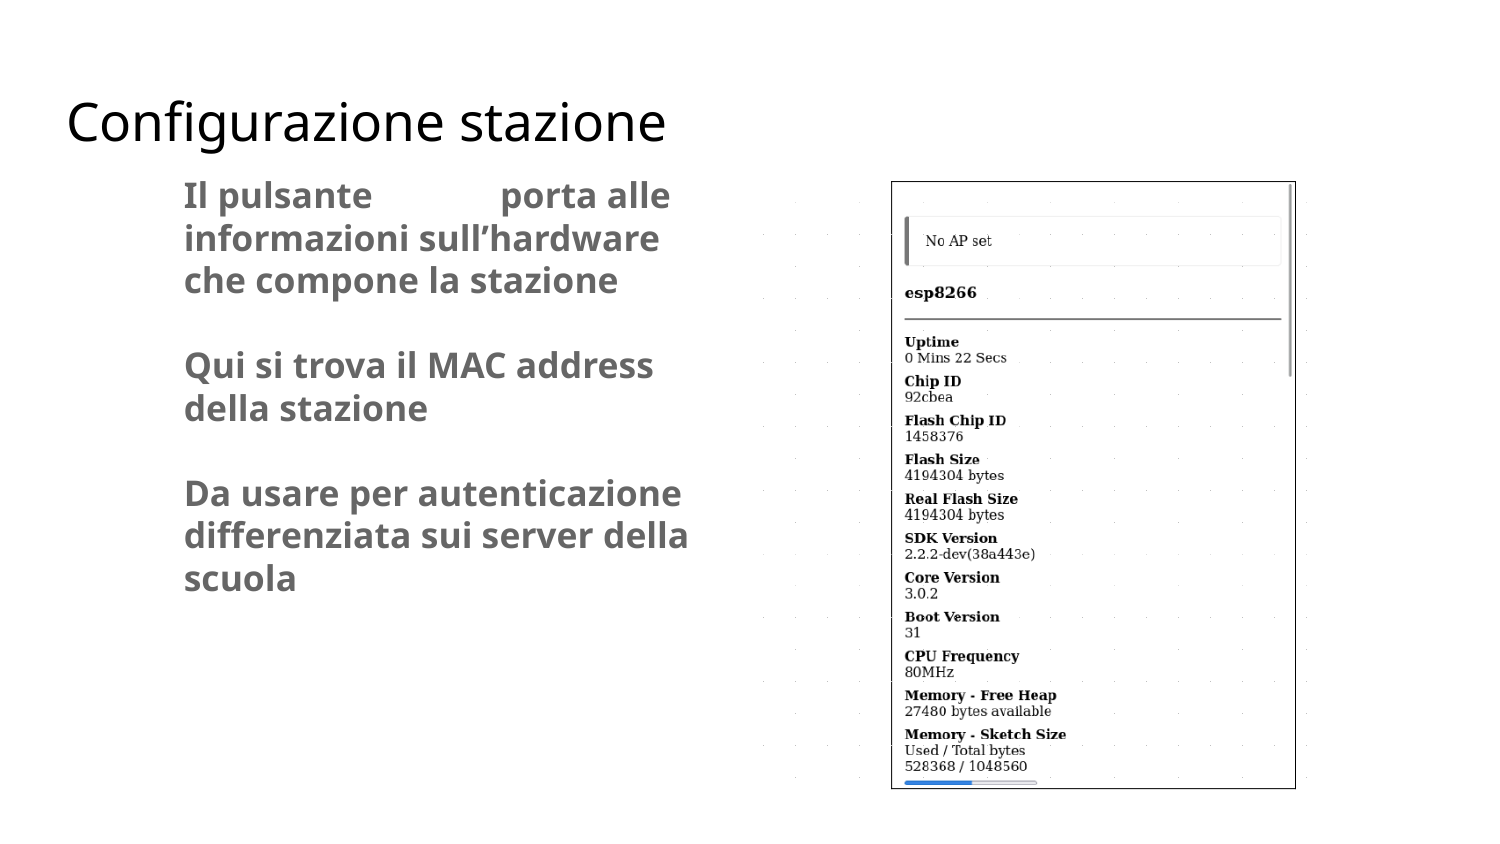

# Configurazione stazione
Il pulsante INFO porta alle informazioni sull’hardware che compone la stazione
Qui si trova il MAC address della stazione
Da usare per autenticazione differenziata sui server della scuola